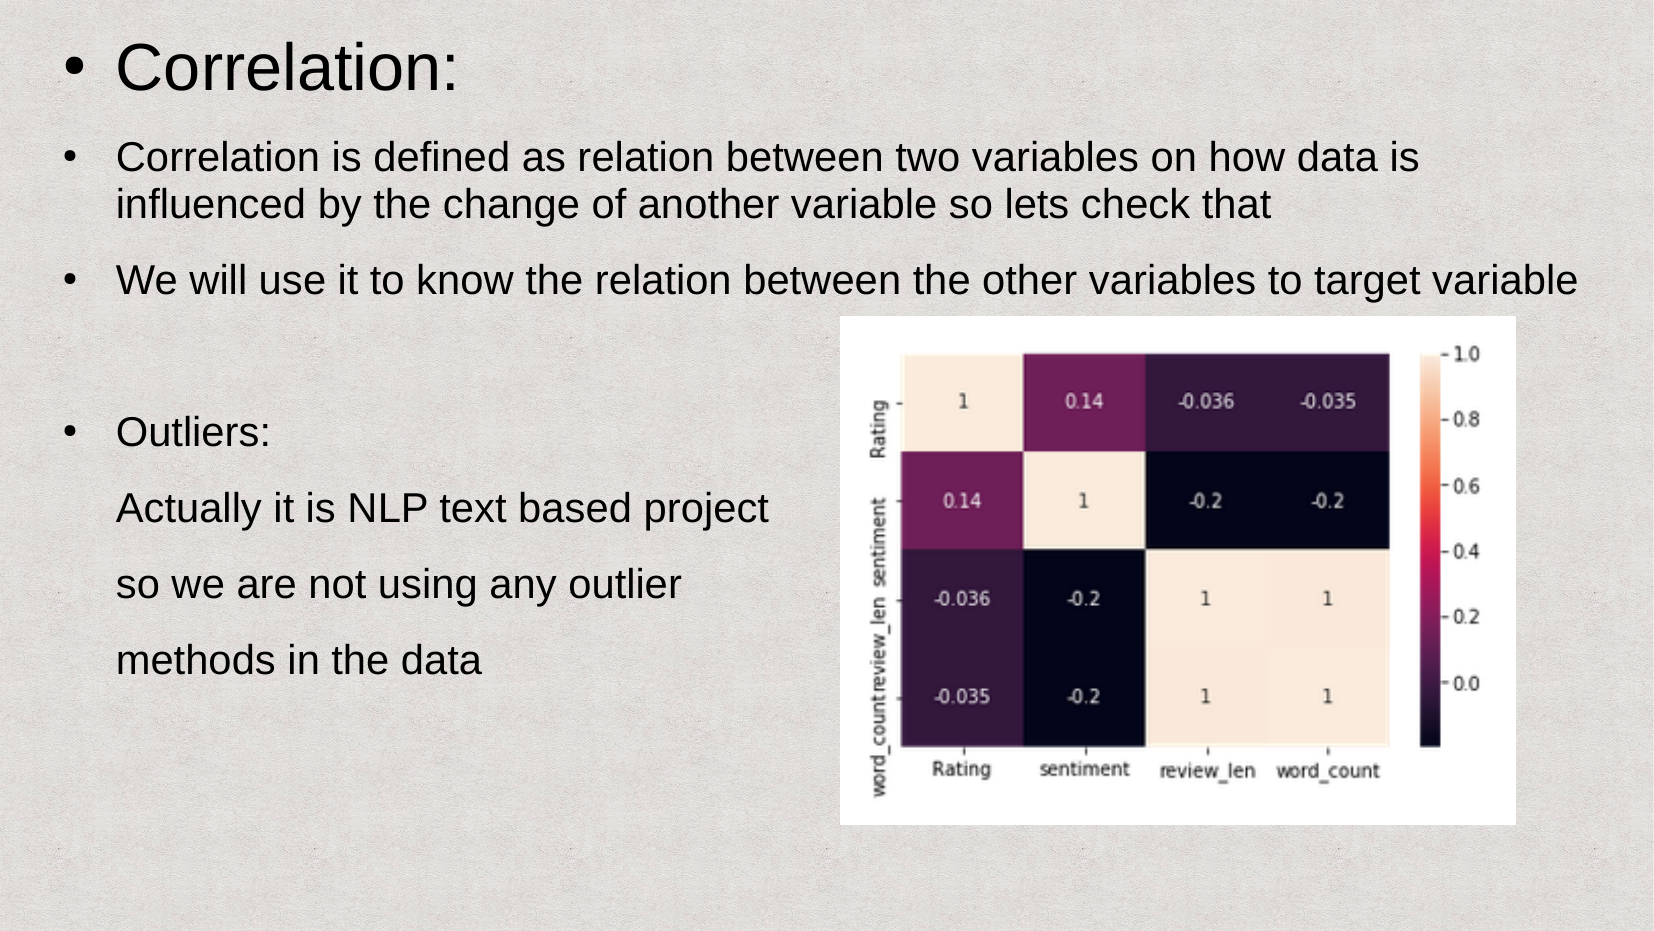

# Correlation:
Correlation is defined as relation between two variables on how data is influenced by the change of another variable so lets check that
We will use it to know the relation between the other variables to target variable
Outliers:
Actually it is NLP text based project
so we are not using any outlier
methods in the data